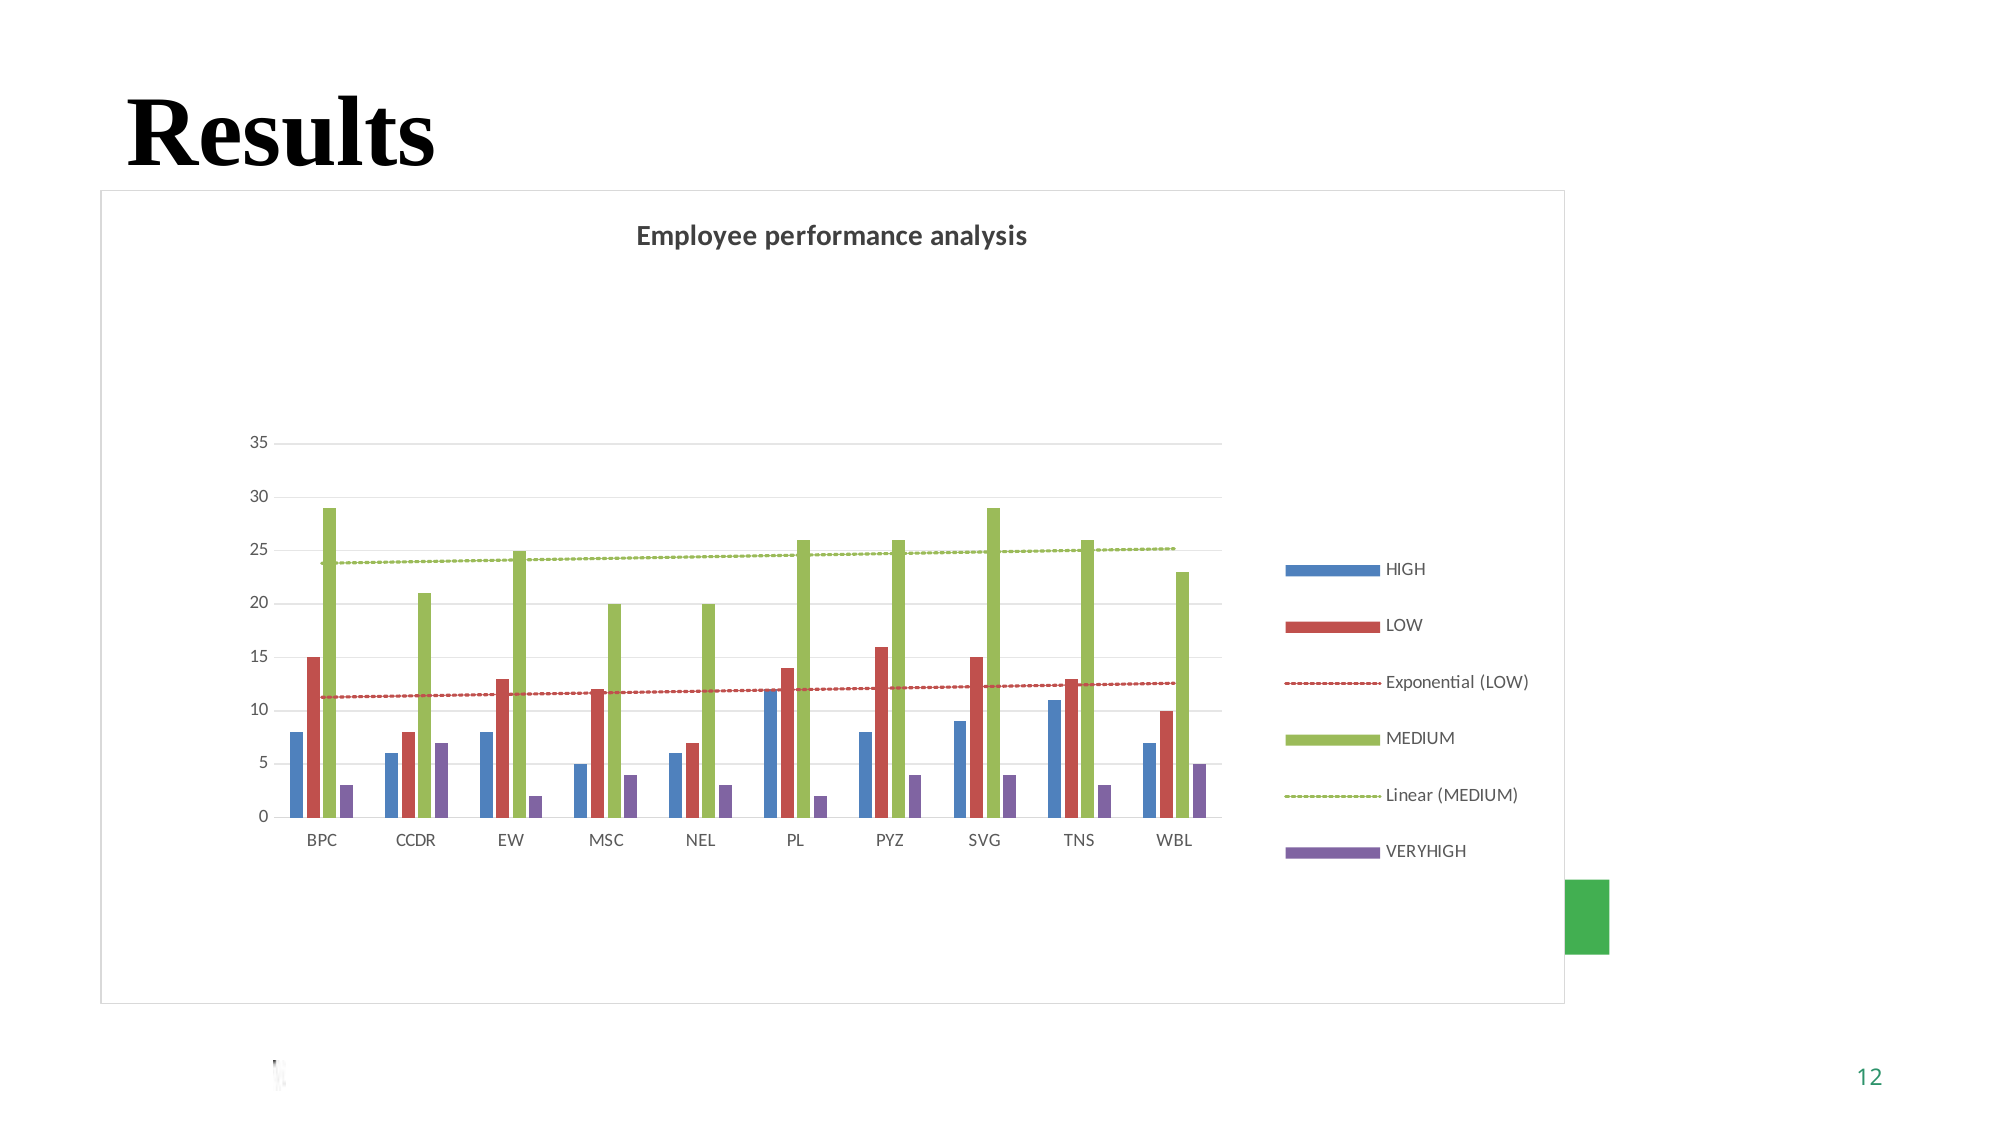

Results
### Chart: Employee performance analysis
| Category | HIGH | LOW | MEDIUM | VERYHIGH |
|---|---|---|---|---|
| BPC | 8.0 | 15.0 | 29.0 | 3.0 |
| CCDR | 6.0 | 8.0 | 21.0 | 7.0 |
| EW | 8.0 | 13.0 | 25.0 | 2.0 |
| MSC | 5.0 | 12.0 | 20.0 | 4.0 |
| NEL | 6.0 | 7.0 | 20.0 | 3.0 |
| PL | 12.0 | 14.0 | 26.0 | 2.0 |
| PYZ | 8.0 | 16.0 | 26.0 | 4.0 |
| SVG | 9.0 | 15.0 | 29.0 | 4.0 |
| TNS | 11.0 | 13.0 | 26.0 | 3.0 |
| WBL | 7.0 | 10.0 | 23.0 | 5.0 |#